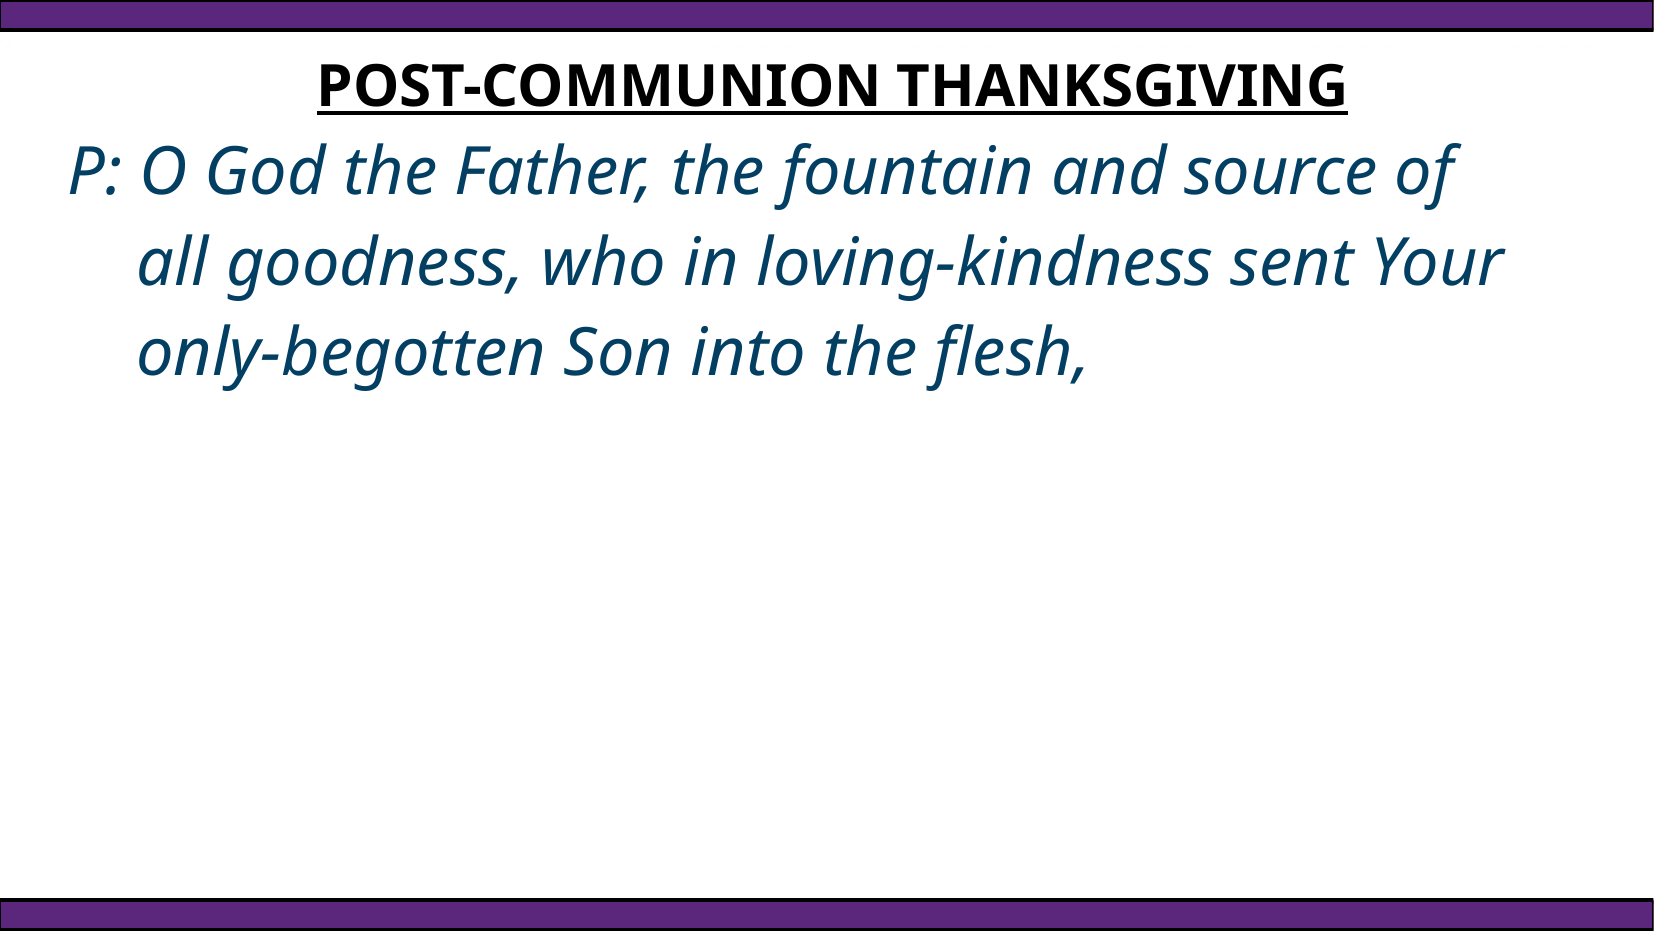

POST-COMMUNION THANKSGIVING
P: O God the Father, the fountain and source of
 all goodness, who in loving-kindness sent Your
 only-begotten Son into the flesh,